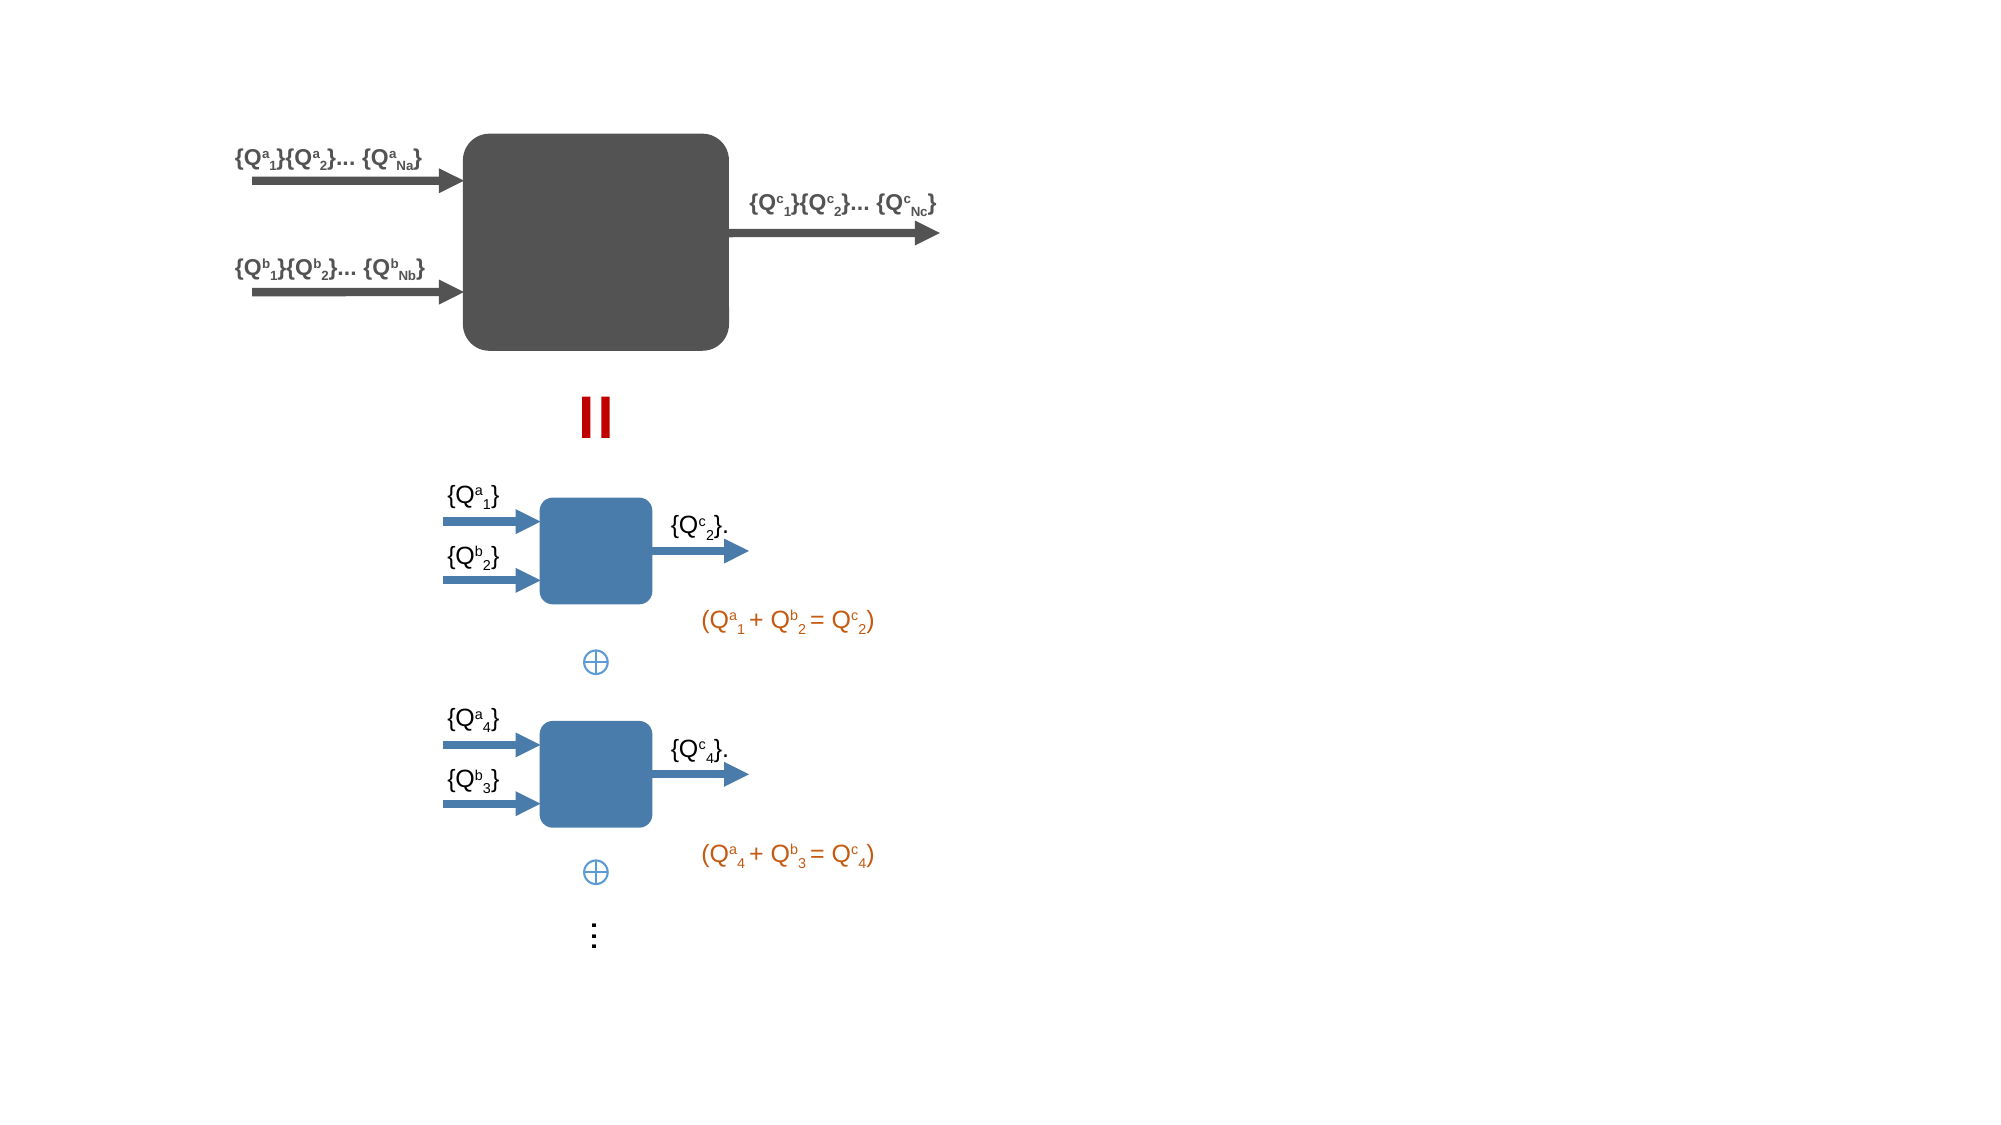

{Qa1}{Qa2}... {QaNa}
{Qc1}{Qc2}... {QcNc}
{Qb1}{Qb2}... {QbNb}
{Qa1}
{Qc2}.
{Qb2}
(Qa1 + Qb2 = Qc2)
{Qa4}
{Qc4}.
{Qb3}
(Qa4 + Qb3 = Qc4)
...